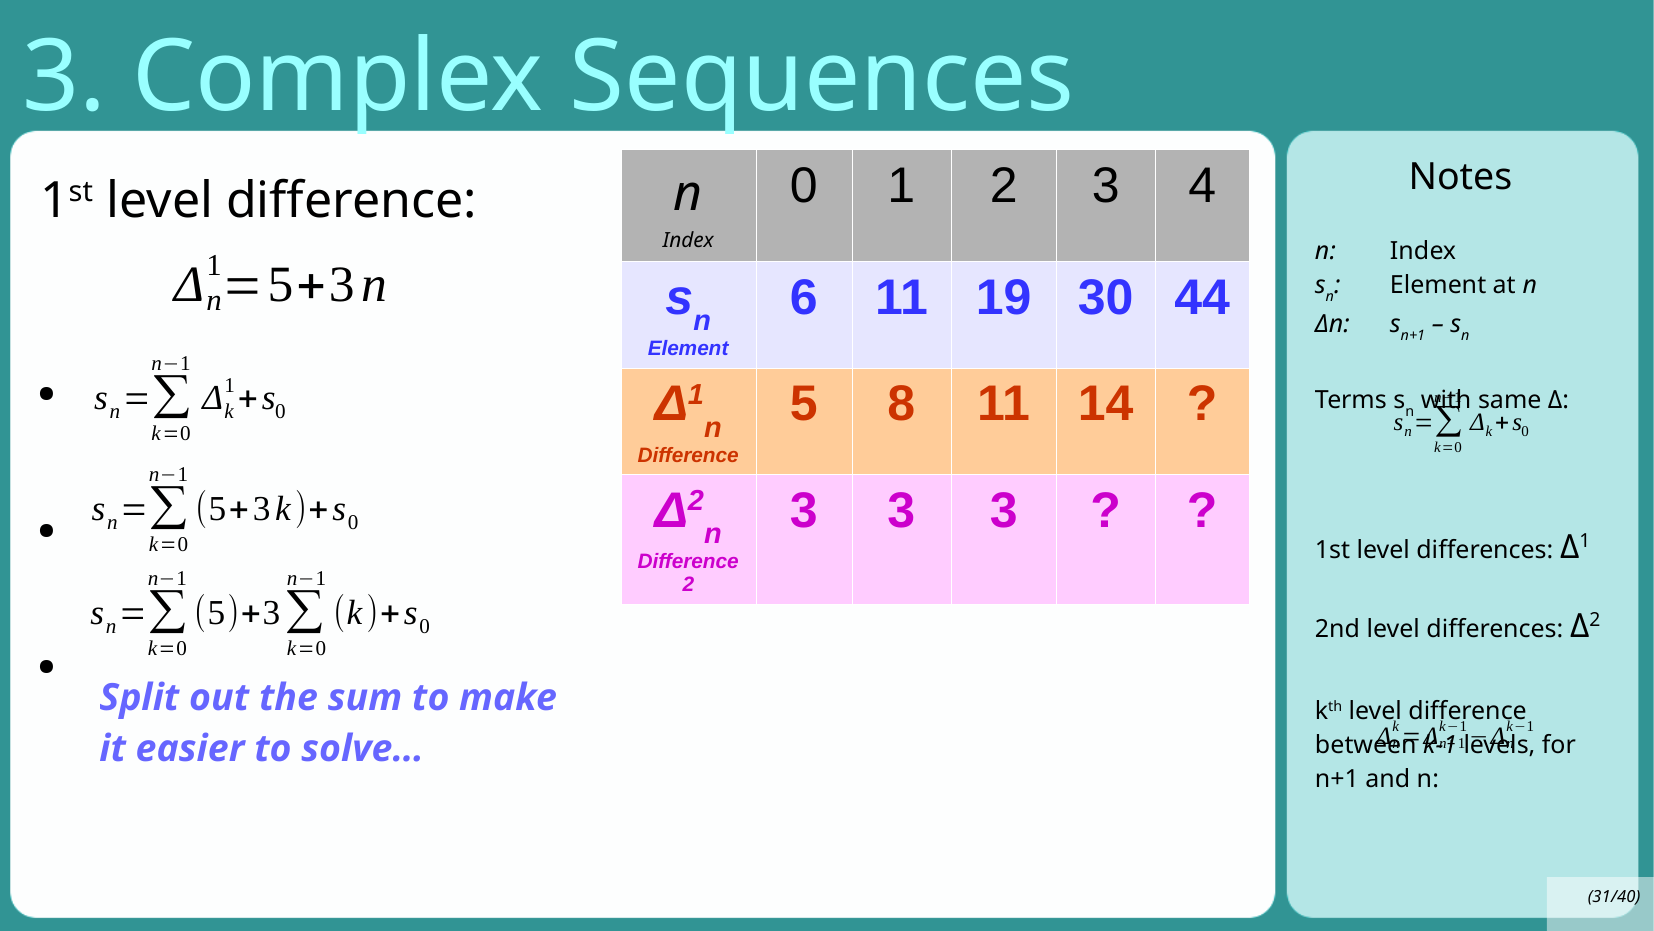

# 3. Complex Sequences
Notes
| n Index | 0 | 1 | 2 | 3 | 4 |
| --- | --- | --- | --- | --- | --- |
| sn Element | 6 | 11 | 19 | 30 | 44 |
| Δ1n Difference | 5 | 8 | 11 | 14 | ? |
| Δ2n Difference2 | 3 | 3 | 3 | ? | ? |
1st level difference:
n: 	Index
sn: 	Element at n
Δn: 	sn+1 – sn
Terms sn with same Δ:
1st level differences: Δ1
2nd level differences: Δ2
kth level difference between k-1 levels, for n+1 and n:
Split out the sum to make it easier to solve…